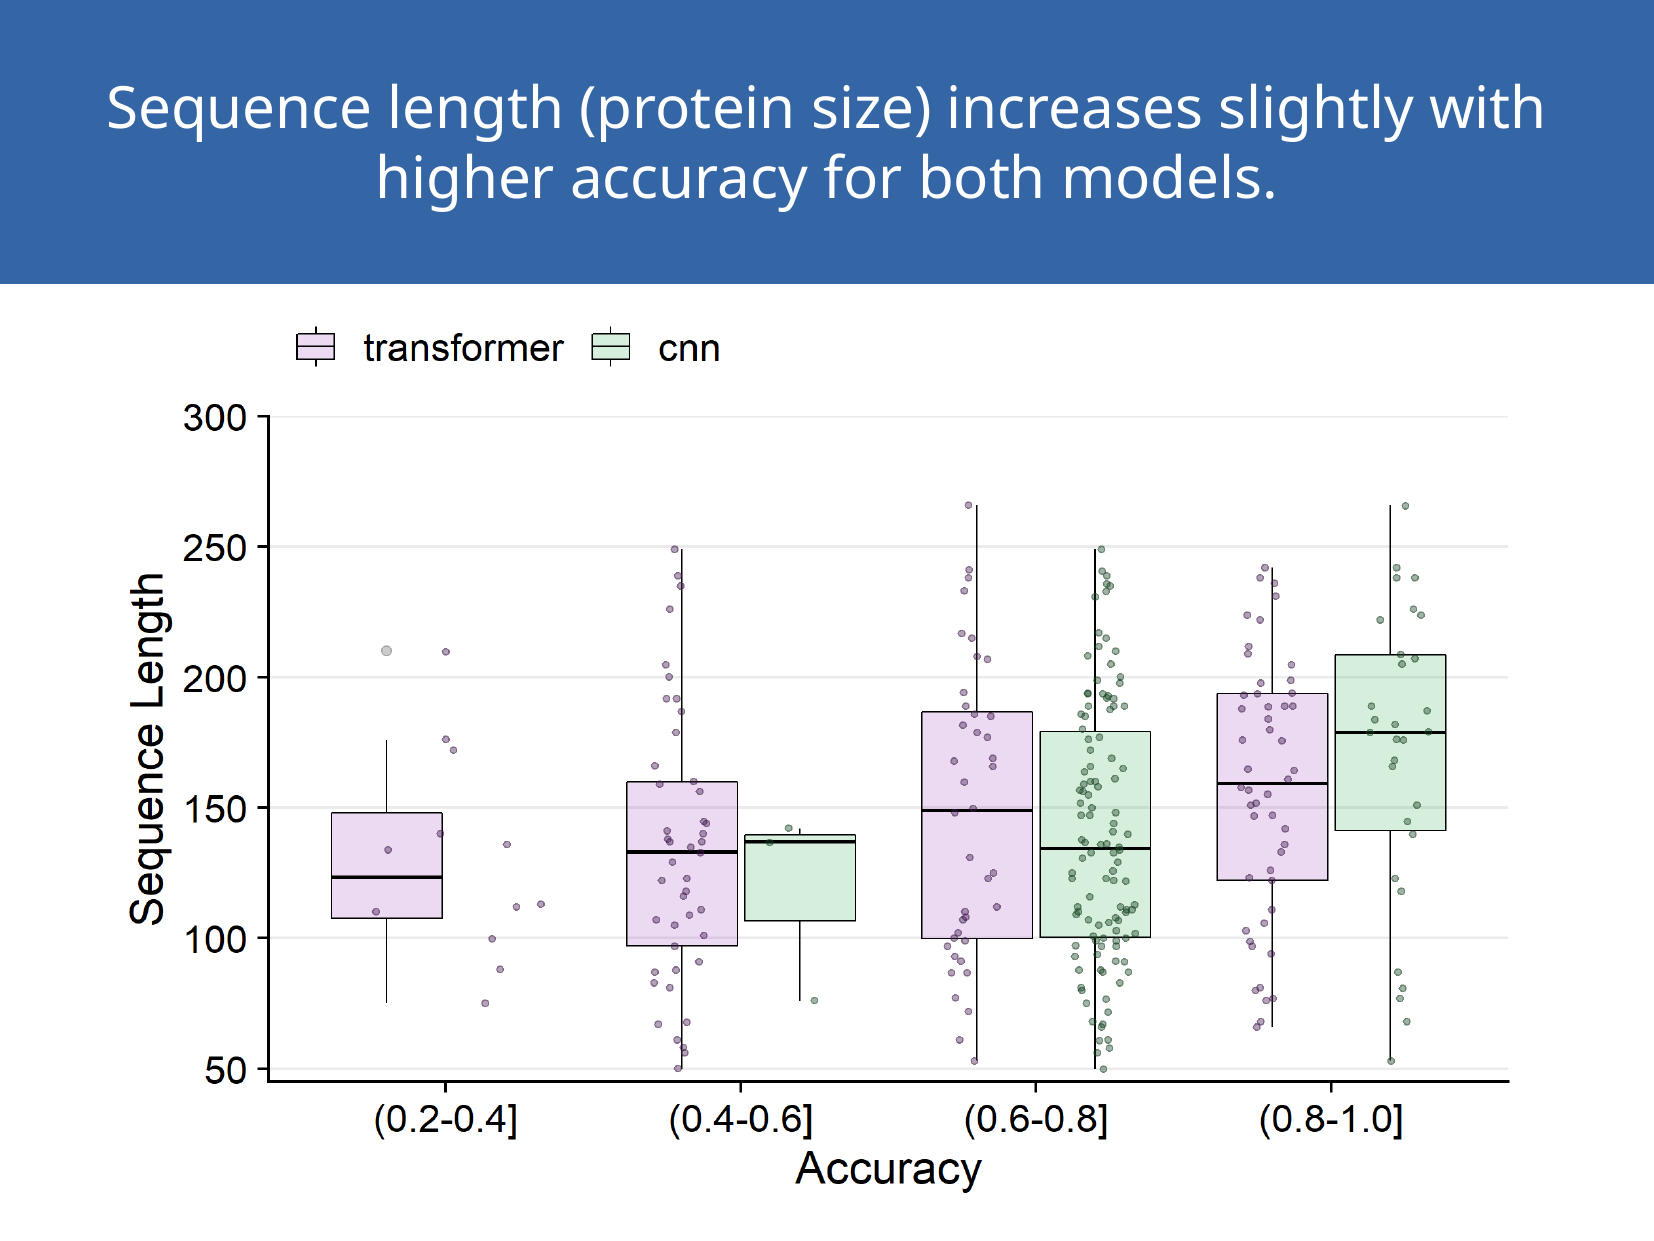

Sequence length (protein size) increases slightly with
 higher accuracy for both models.